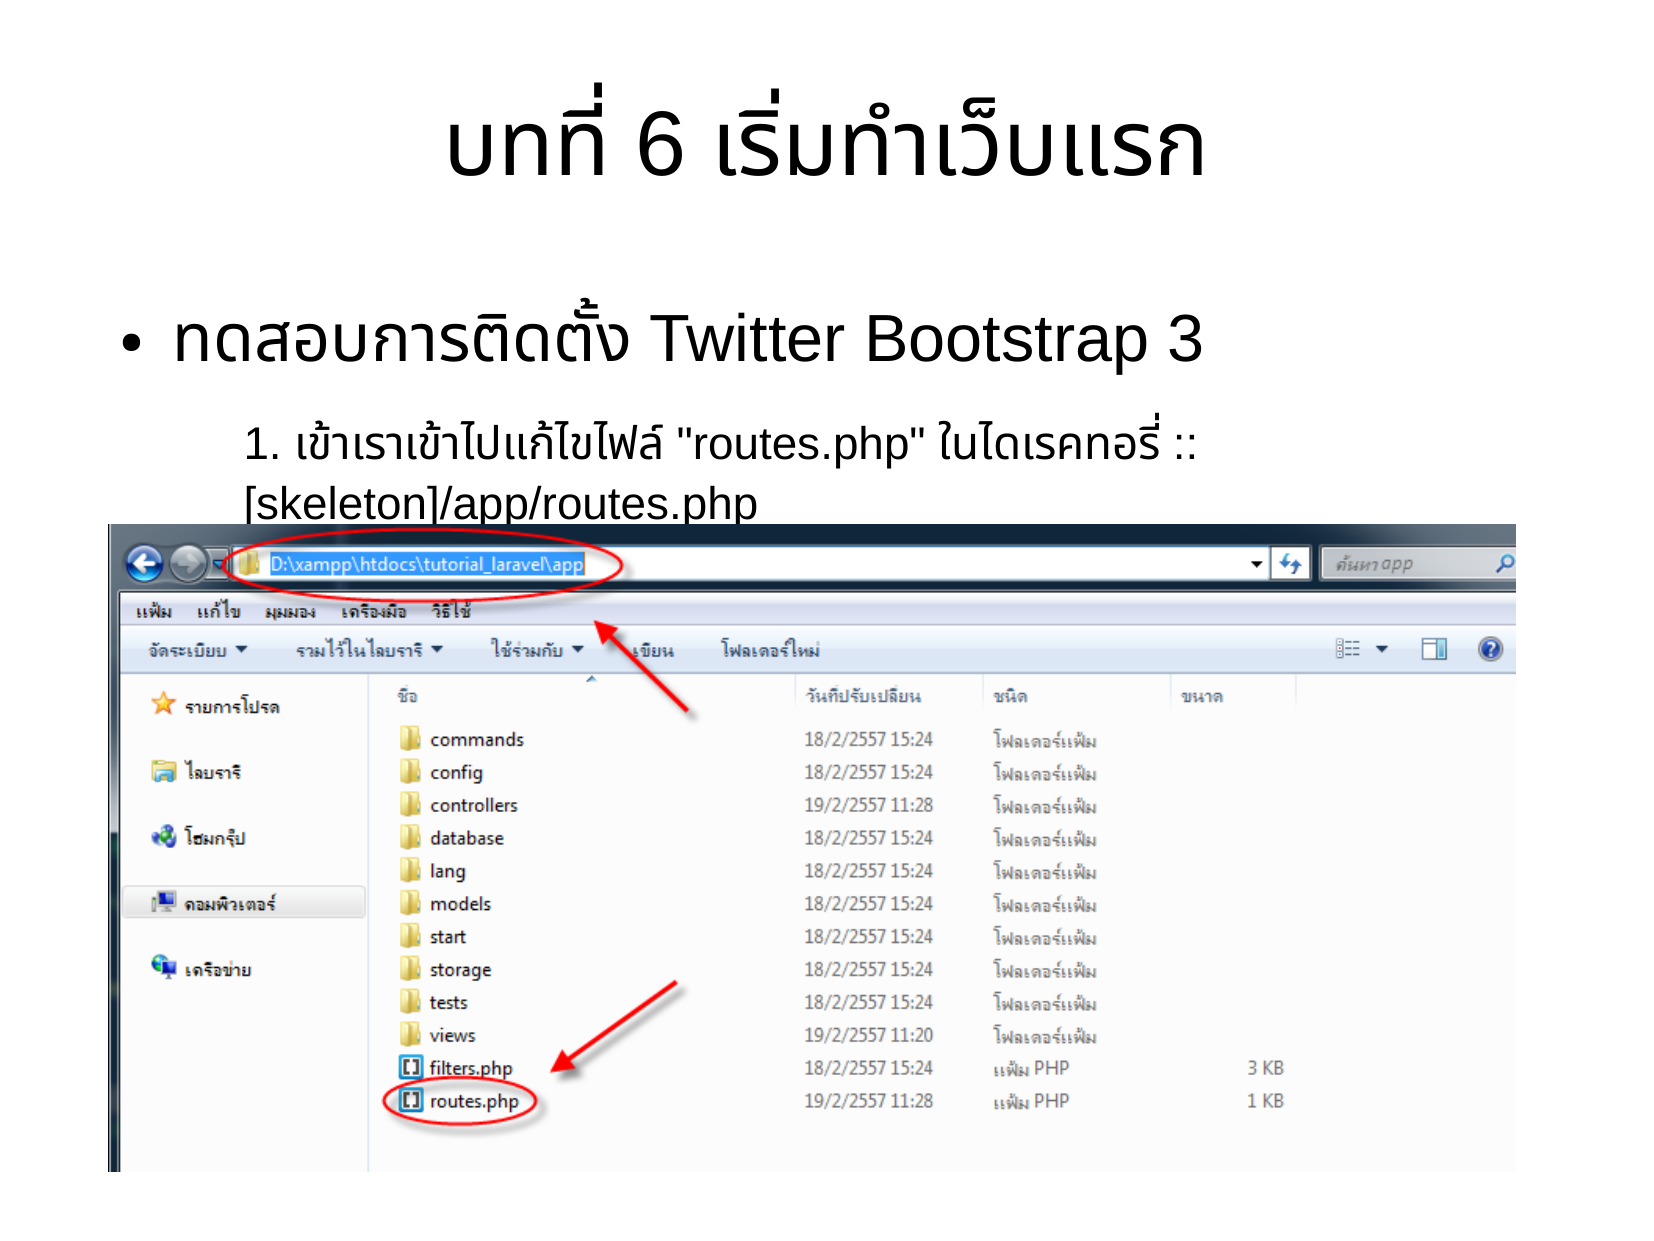

# บทที่ 6 เริ่มทำเว็บแรก
ทดสอบการติดตั้ง Twitter Bootstrap 3
1. เข้าเราเข้าไปแก้ไขไฟล์ "routes.php" ในไดเรคทอรี่ :: [skeleton]/app/routes.php